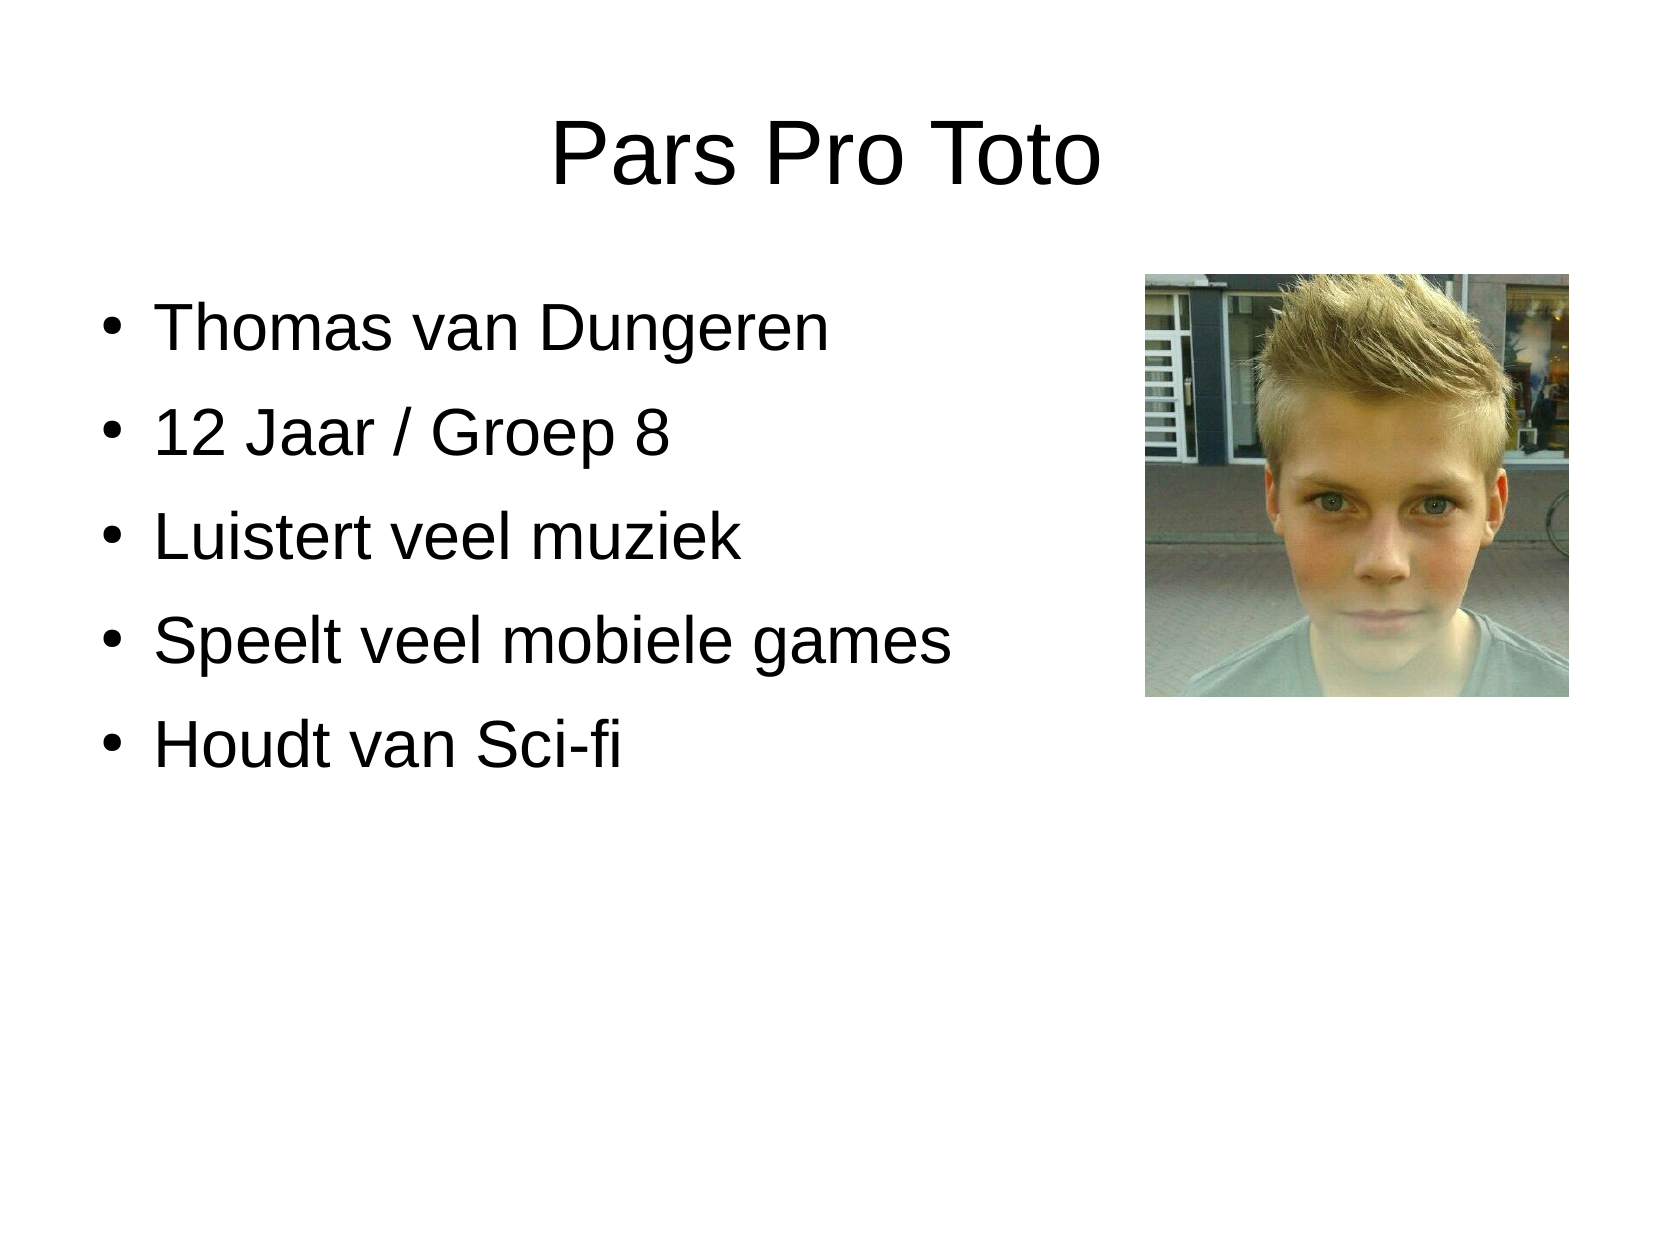

# Pars Pro Toto
Thomas van Dungeren
12 Jaar / Groep 8
Luistert veel muziek
Speelt veel mobiele games
Houdt van Sci-fi